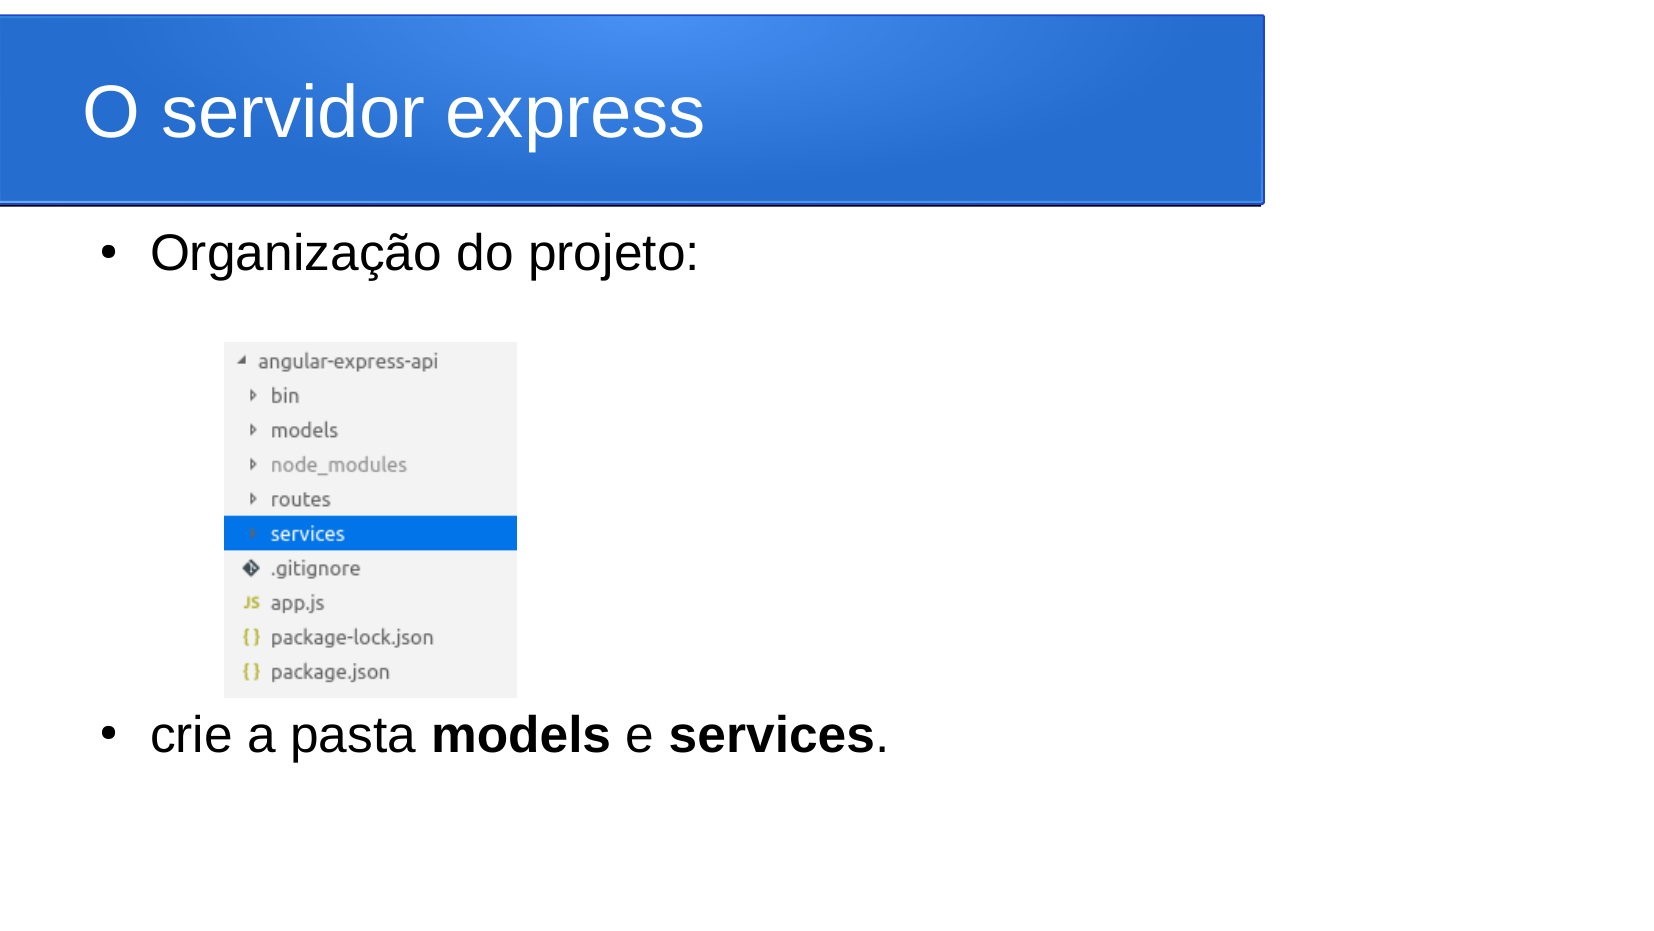

# O servidor express
Organização do projeto:
crie a pasta models e services.